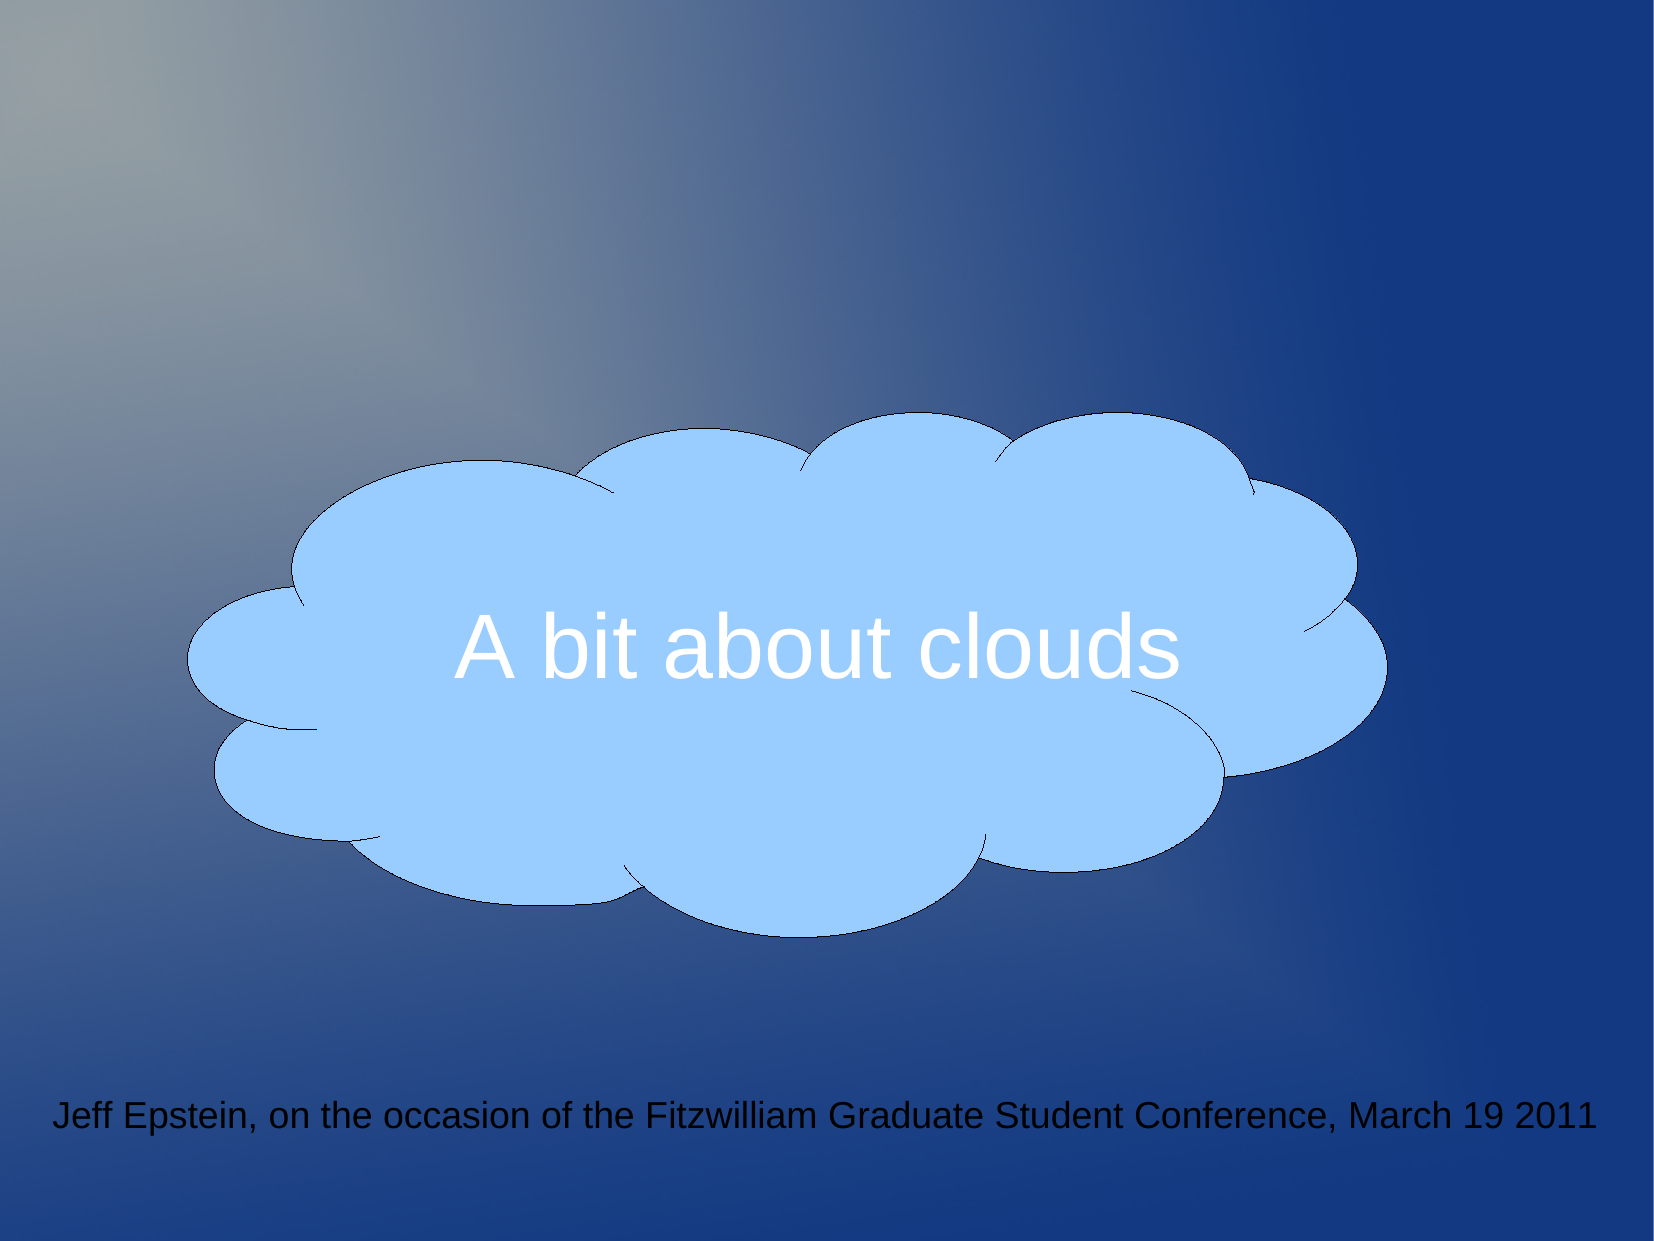

# A bit about clouds
Jeff Epstein, on the occasion of the Fitzwilliam Graduate Student Conference, March 19 2011